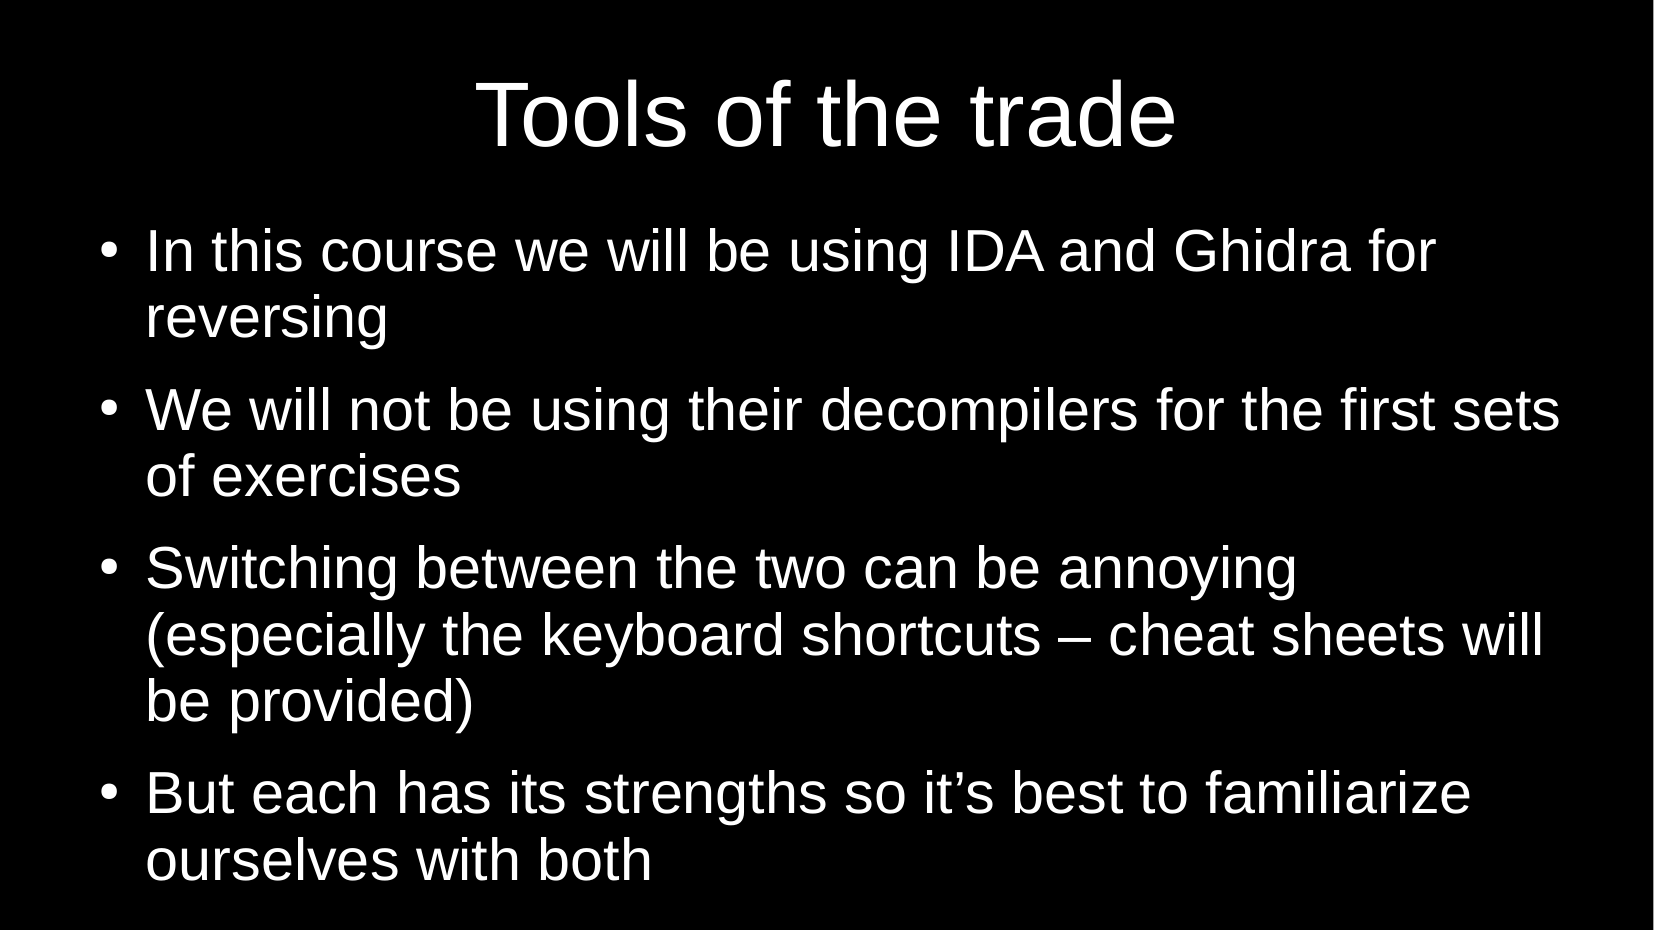

Tools of the trade
# In this course we will be using IDA and Ghidra for reversing
We will not be using their decompilers for the first sets of exercises
Switching between the two can be annoying (especially the keyboard shortcuts – cheat sheets will be provided)
But each has its strengths so it’s best to familiarize ourselves with both